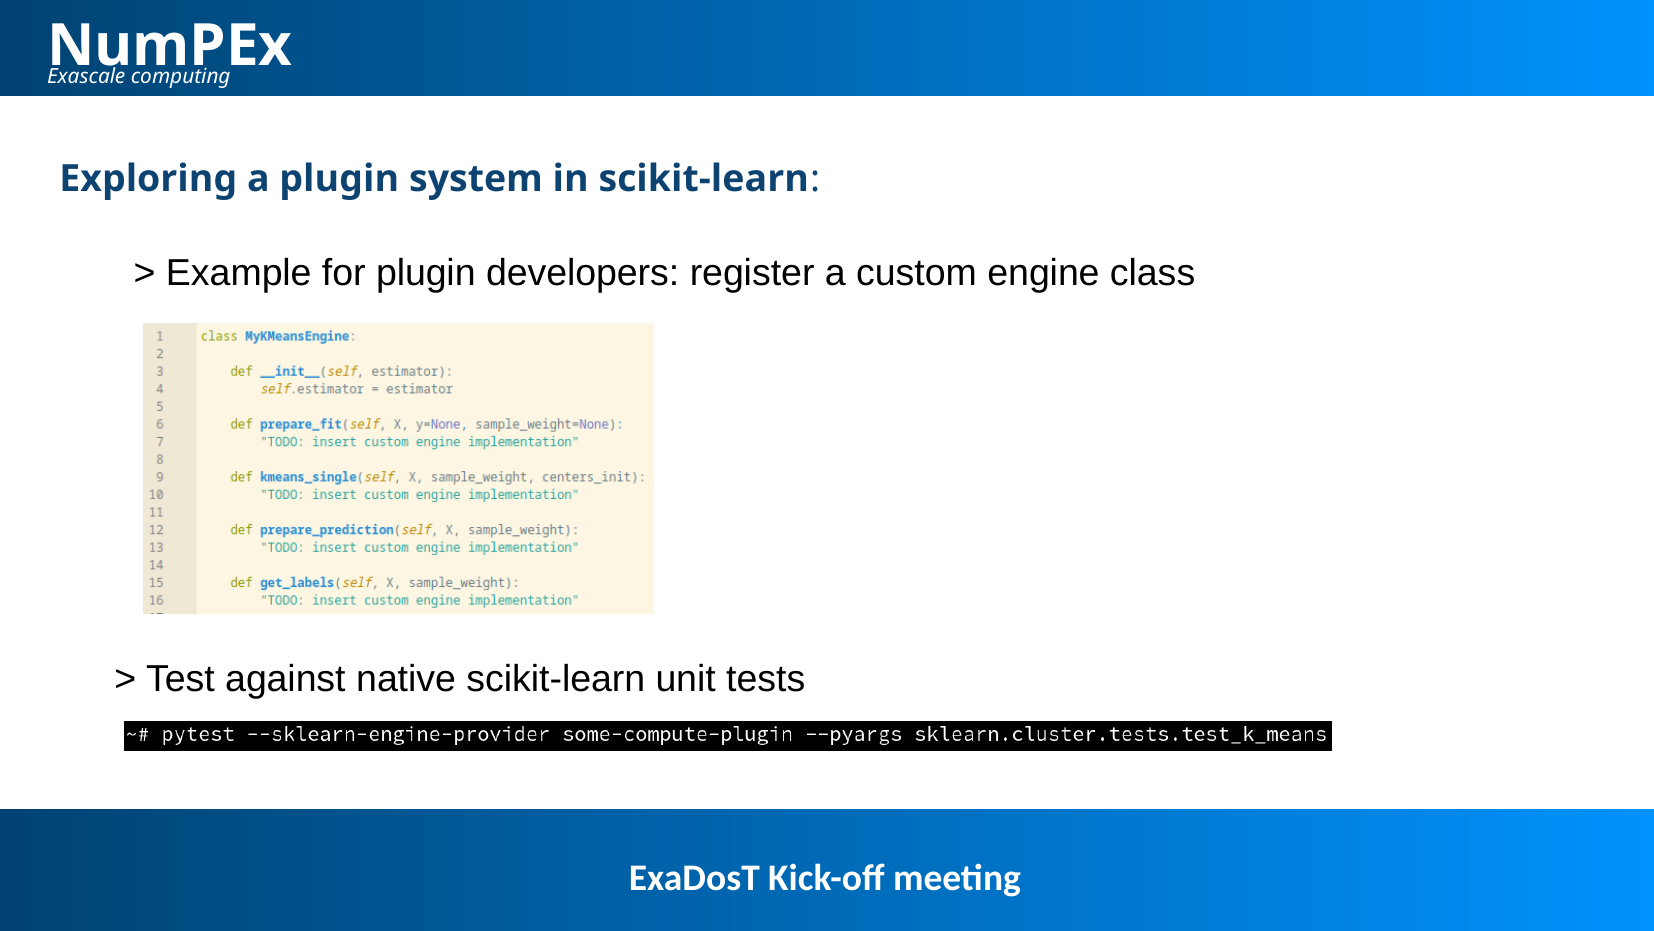

NumPExx
Exascale computing
Exploring a plugin system in scikit-learn:
 > Example for plugin developers: register a custom engine class
> Test against native scikit-learn unit tests
ExaDosT Kick-off meeting